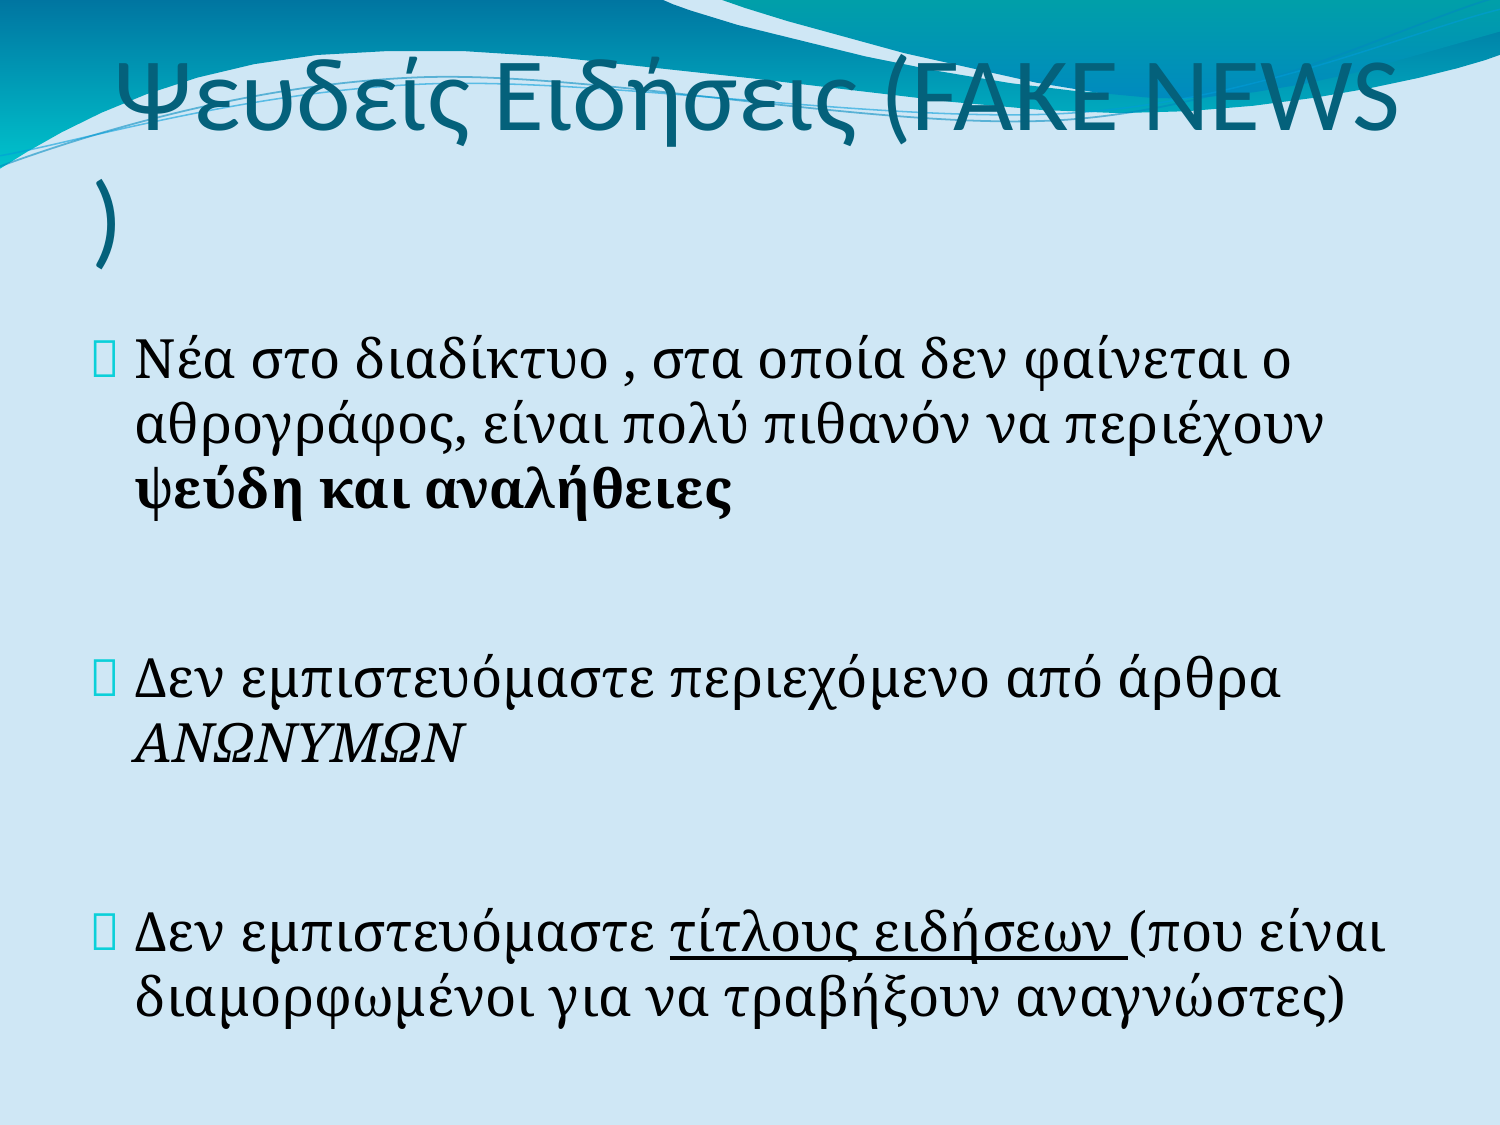

# Ψευδείς Ειδήσεις (FAKE NEWS )
Νέα στο διαδίκτυο , στα οποία δεν φαίνεται ο αθρογράφος, είναι πολύ πιθανόν να περιέχουν ψεύδη και αναλήθειες
Δεν εμπιστευόμαστε περιεχόμενο από άρθρα ΑΝΩΝΥΜΩΝ
Δεν εμπιστευόμαστε τίτλους ειδήσεων (που είναι διαμορφωμένοι για να τραβήξουν αναγνώστες)